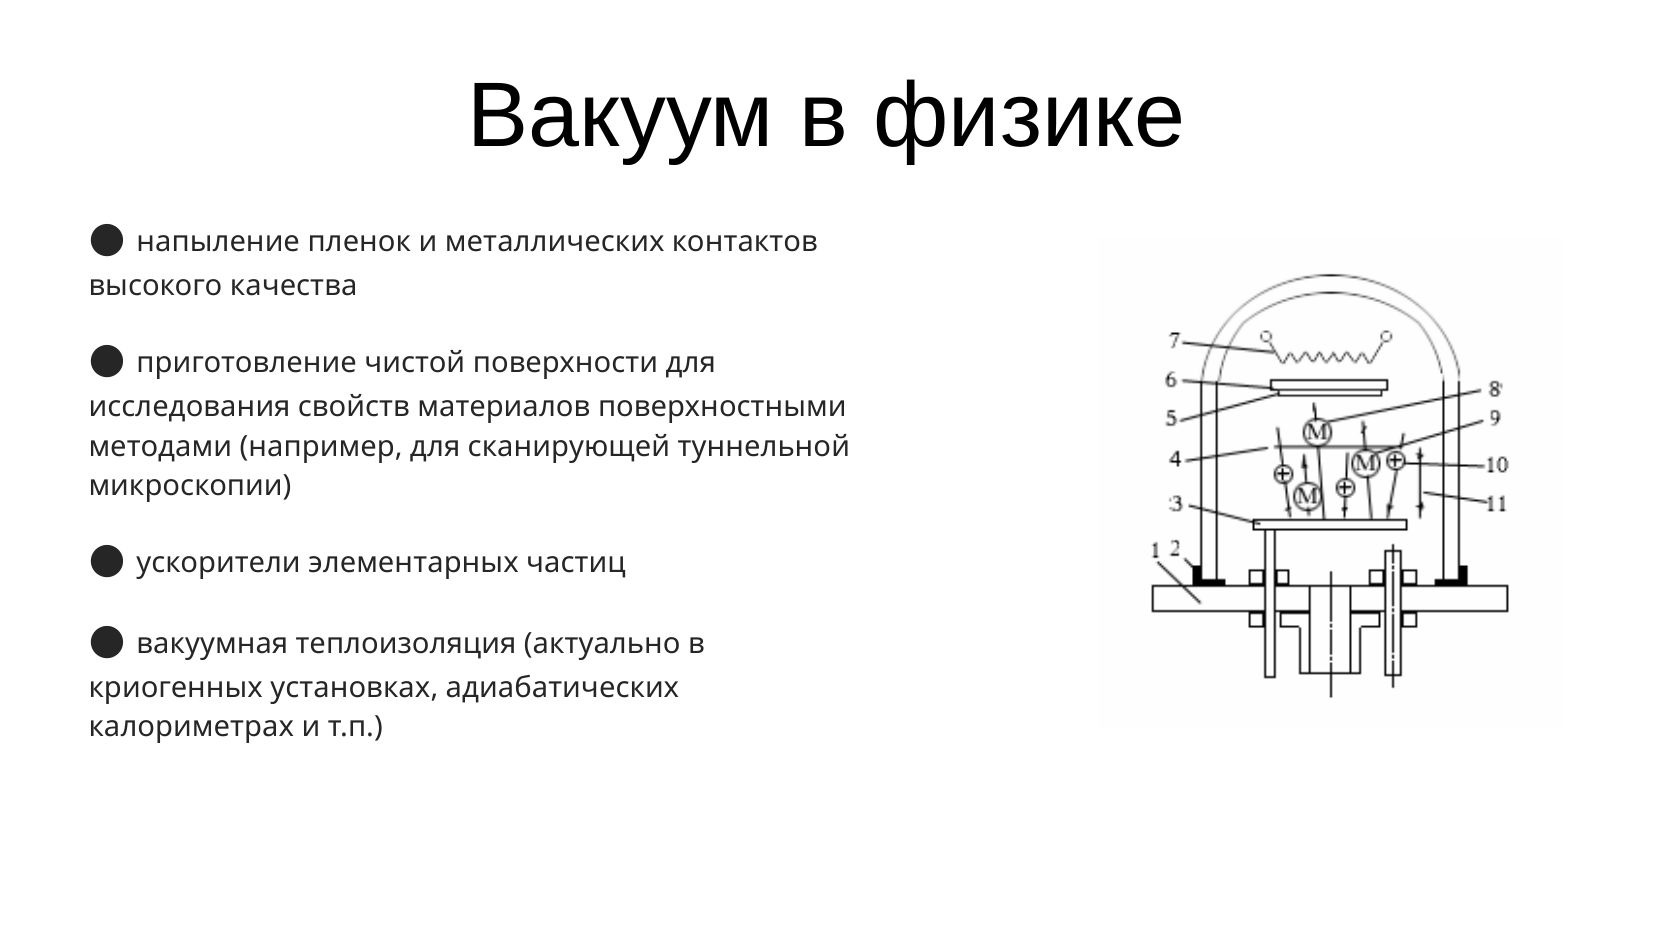

# Вакуум в физике
● напыление пленок и металлических контактов высокого качества
● приготовление чистой поверхности для исследования свойств материалов поверхностными методами (например, для сканирующей туннельной микроскопии)
● ускорители элементарных частиц
● вакуумная теплоизоляция (актуально в криогенных установках, адиабатических калориметрах и т.п.)